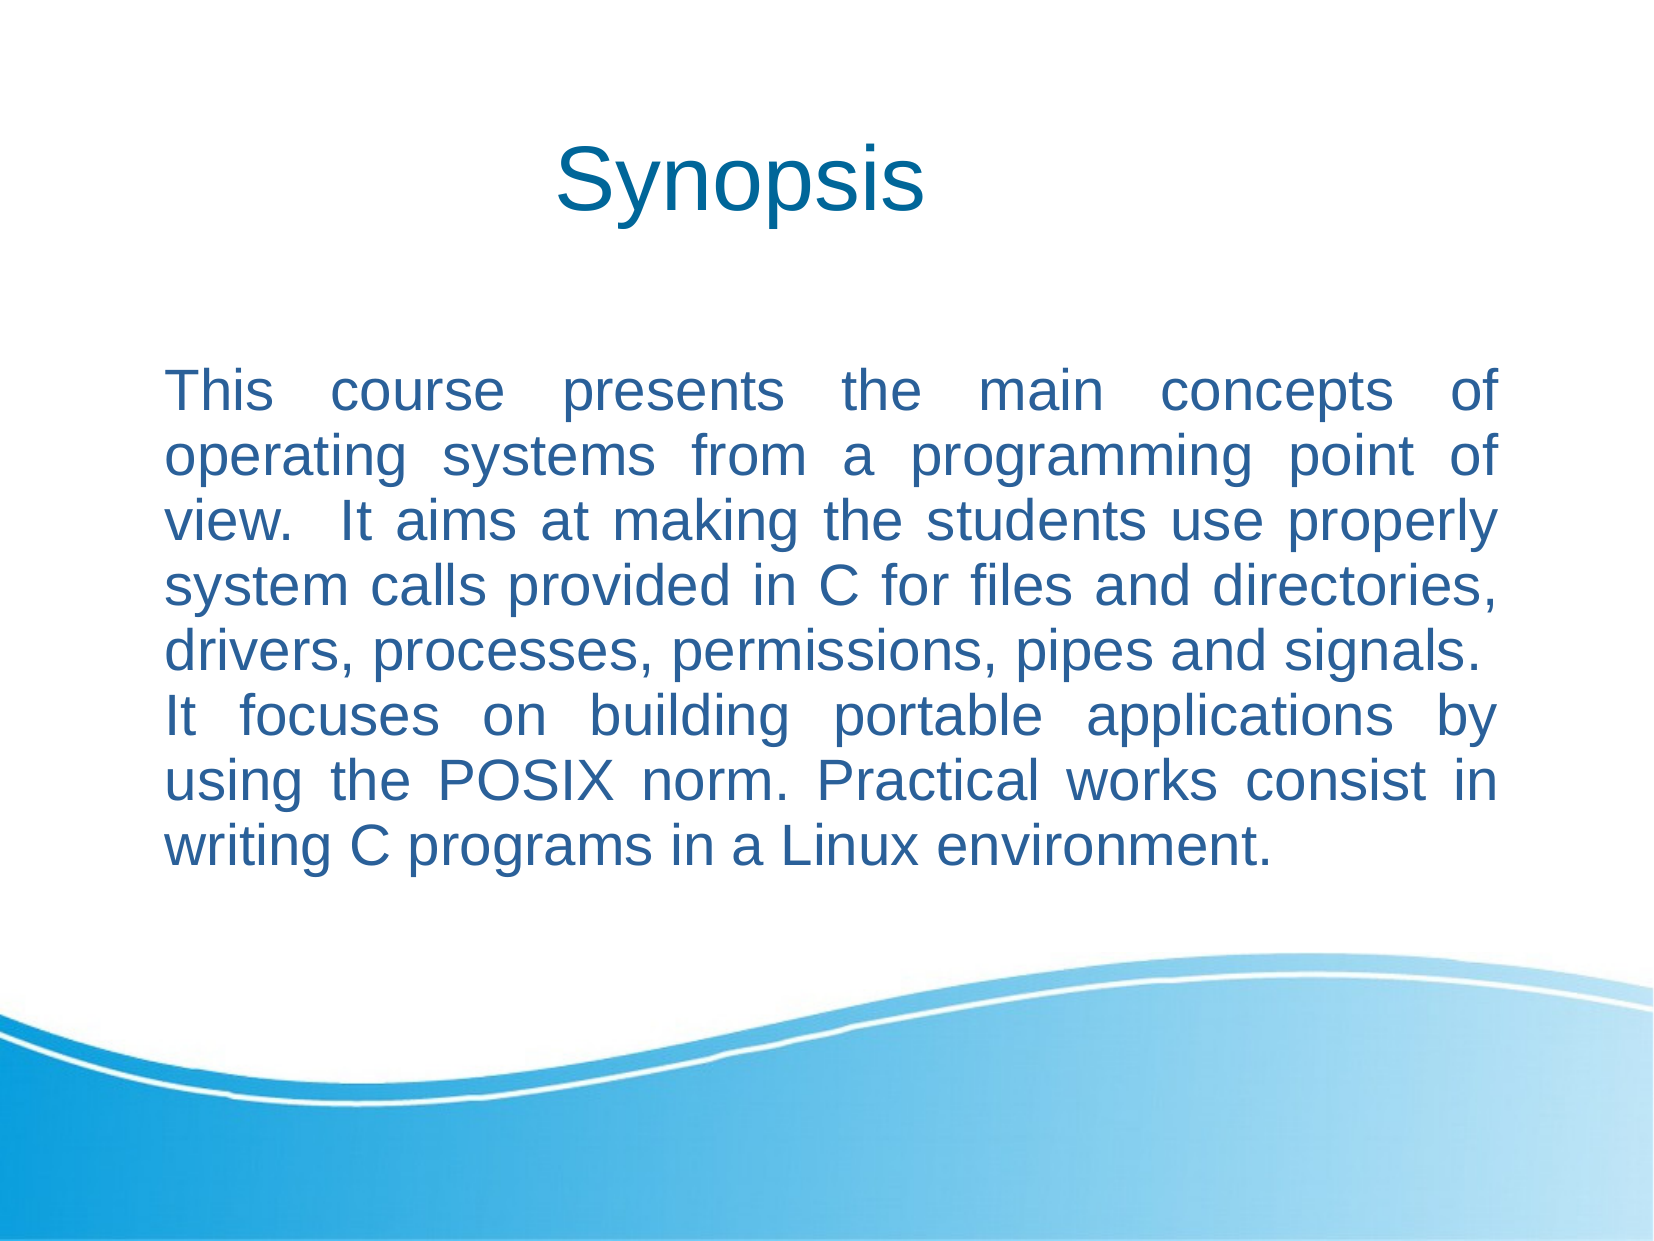

# Synopsis
This course presents the main concepts of operating systems from a programming point of view. It aims at making the students use properly system calls provided in C for files and directories, drivers, processes, permissions, pipes and signals. It focuses on building portable applications by using the POSIX norm. Practical works consist in writing C programs in a Linux environment.